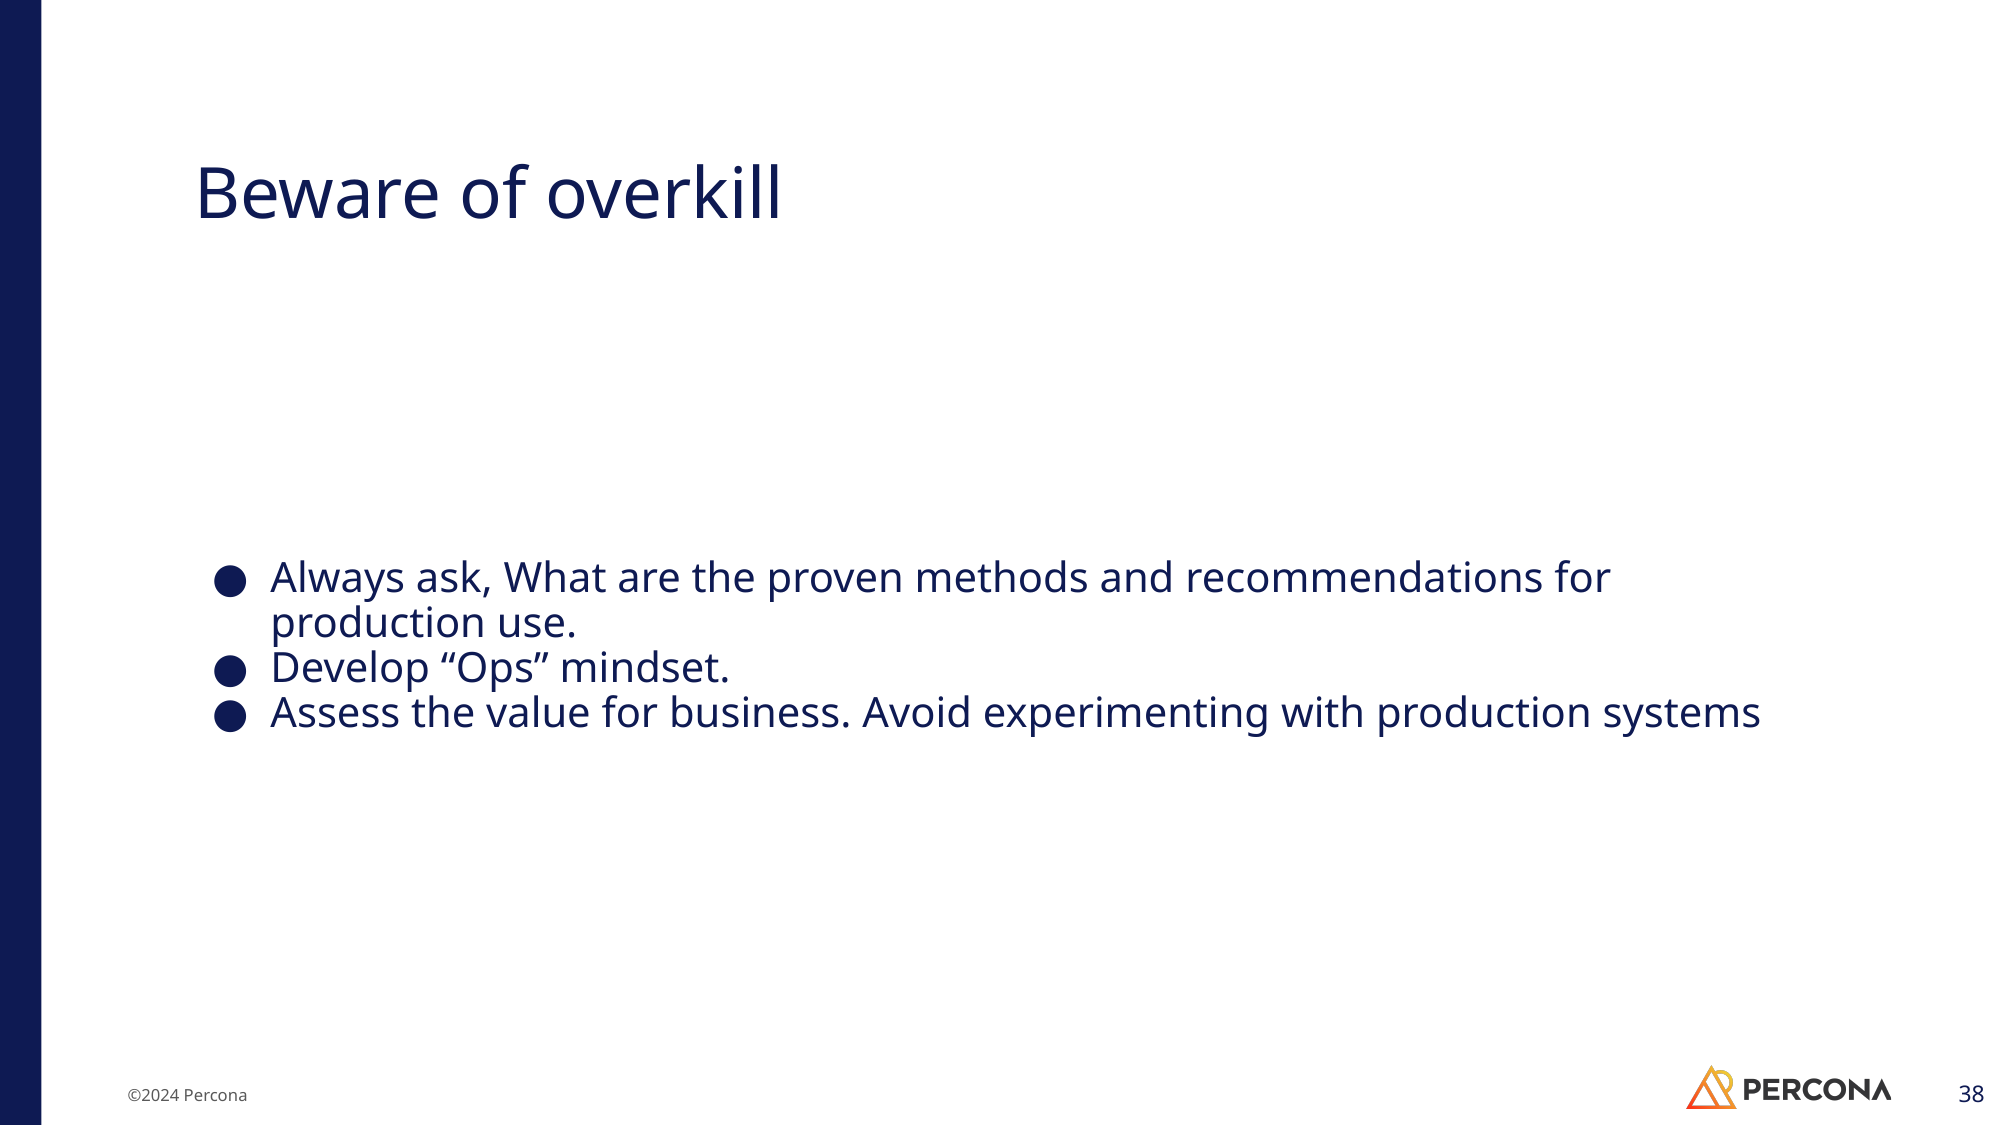

Beware of overkill
# Always ask, What are the proven methods and recommendations for production use.
Develop “Ops” mindset.
Assess the value for business. Avoid experimenting with production systems